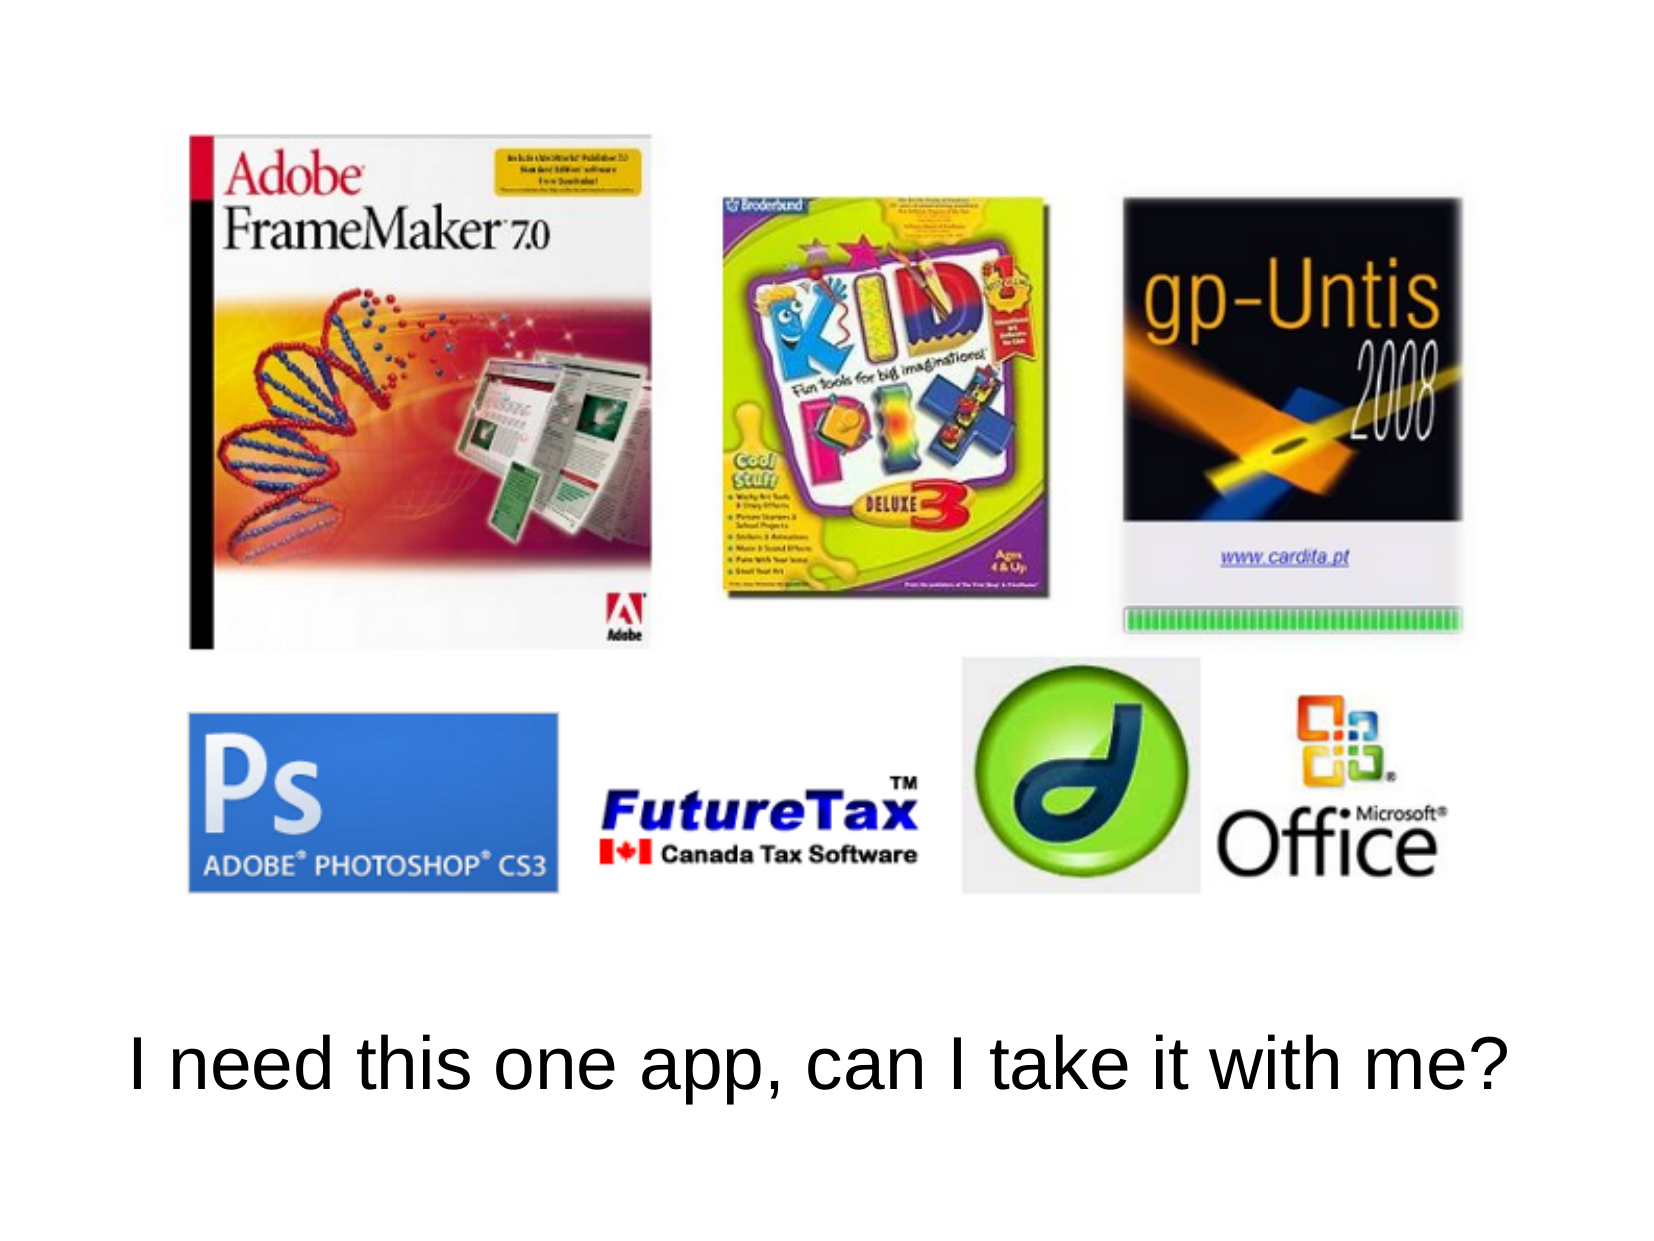

# I need this one app, can I take it with me?